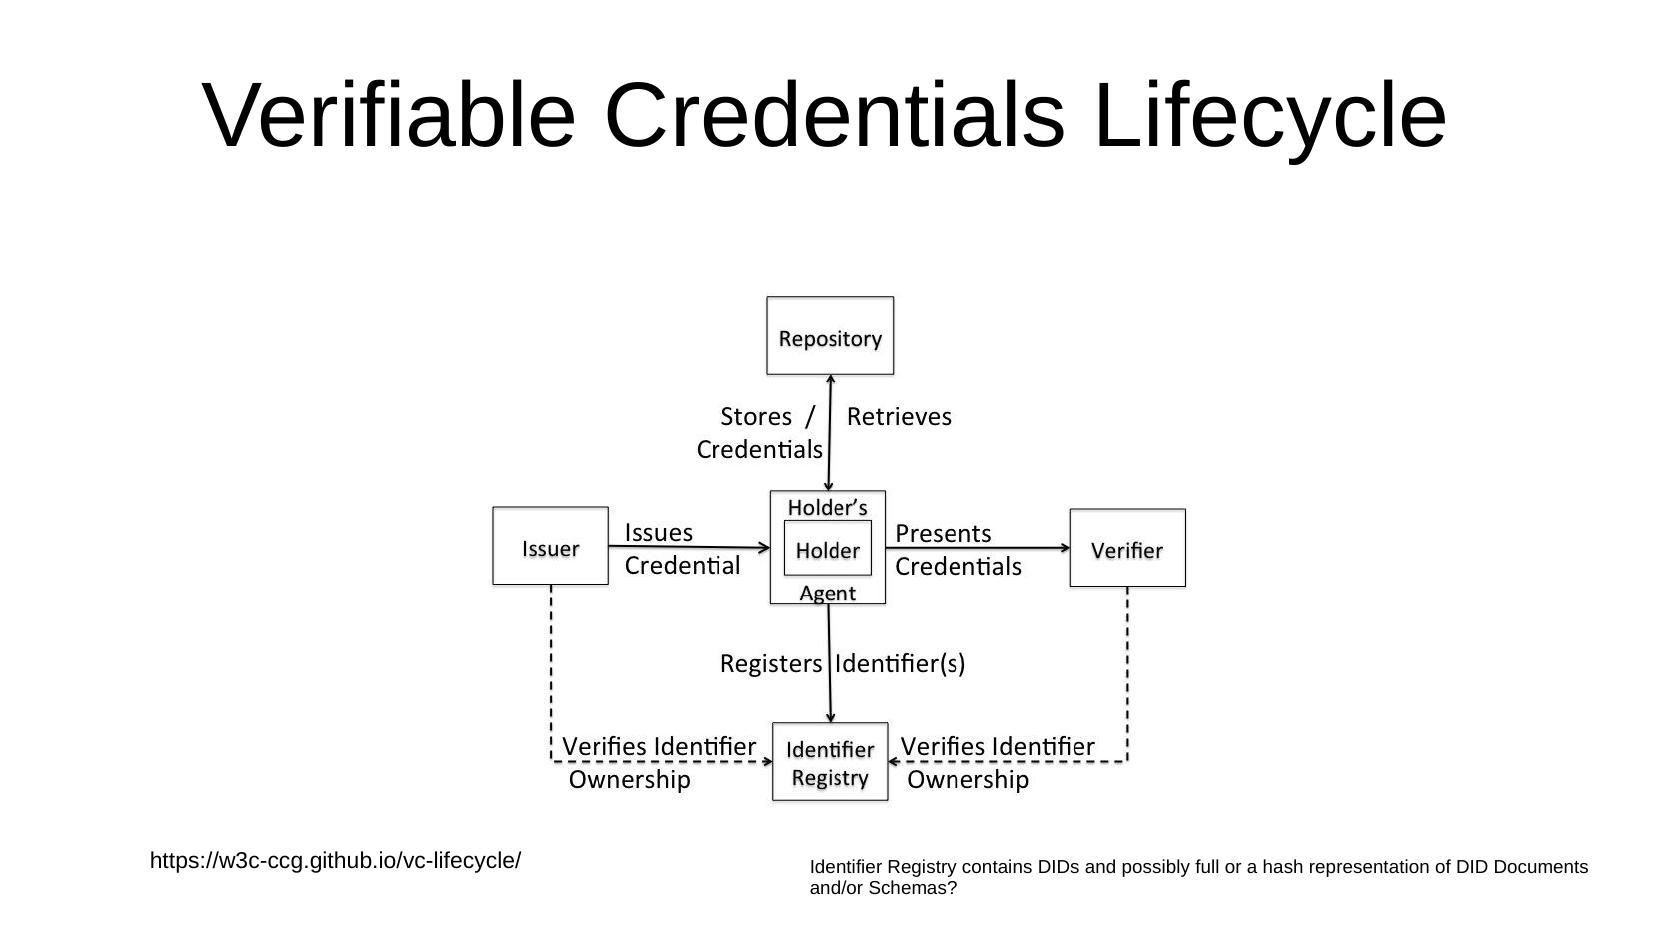

# Verifiable Credentials Lifecycle
https://w3c-ccg.github.io/vc-lifecycle/
Identifier Registry contains DIDs and possibly full or a hash representation of DID Documents
and/or Schemas?